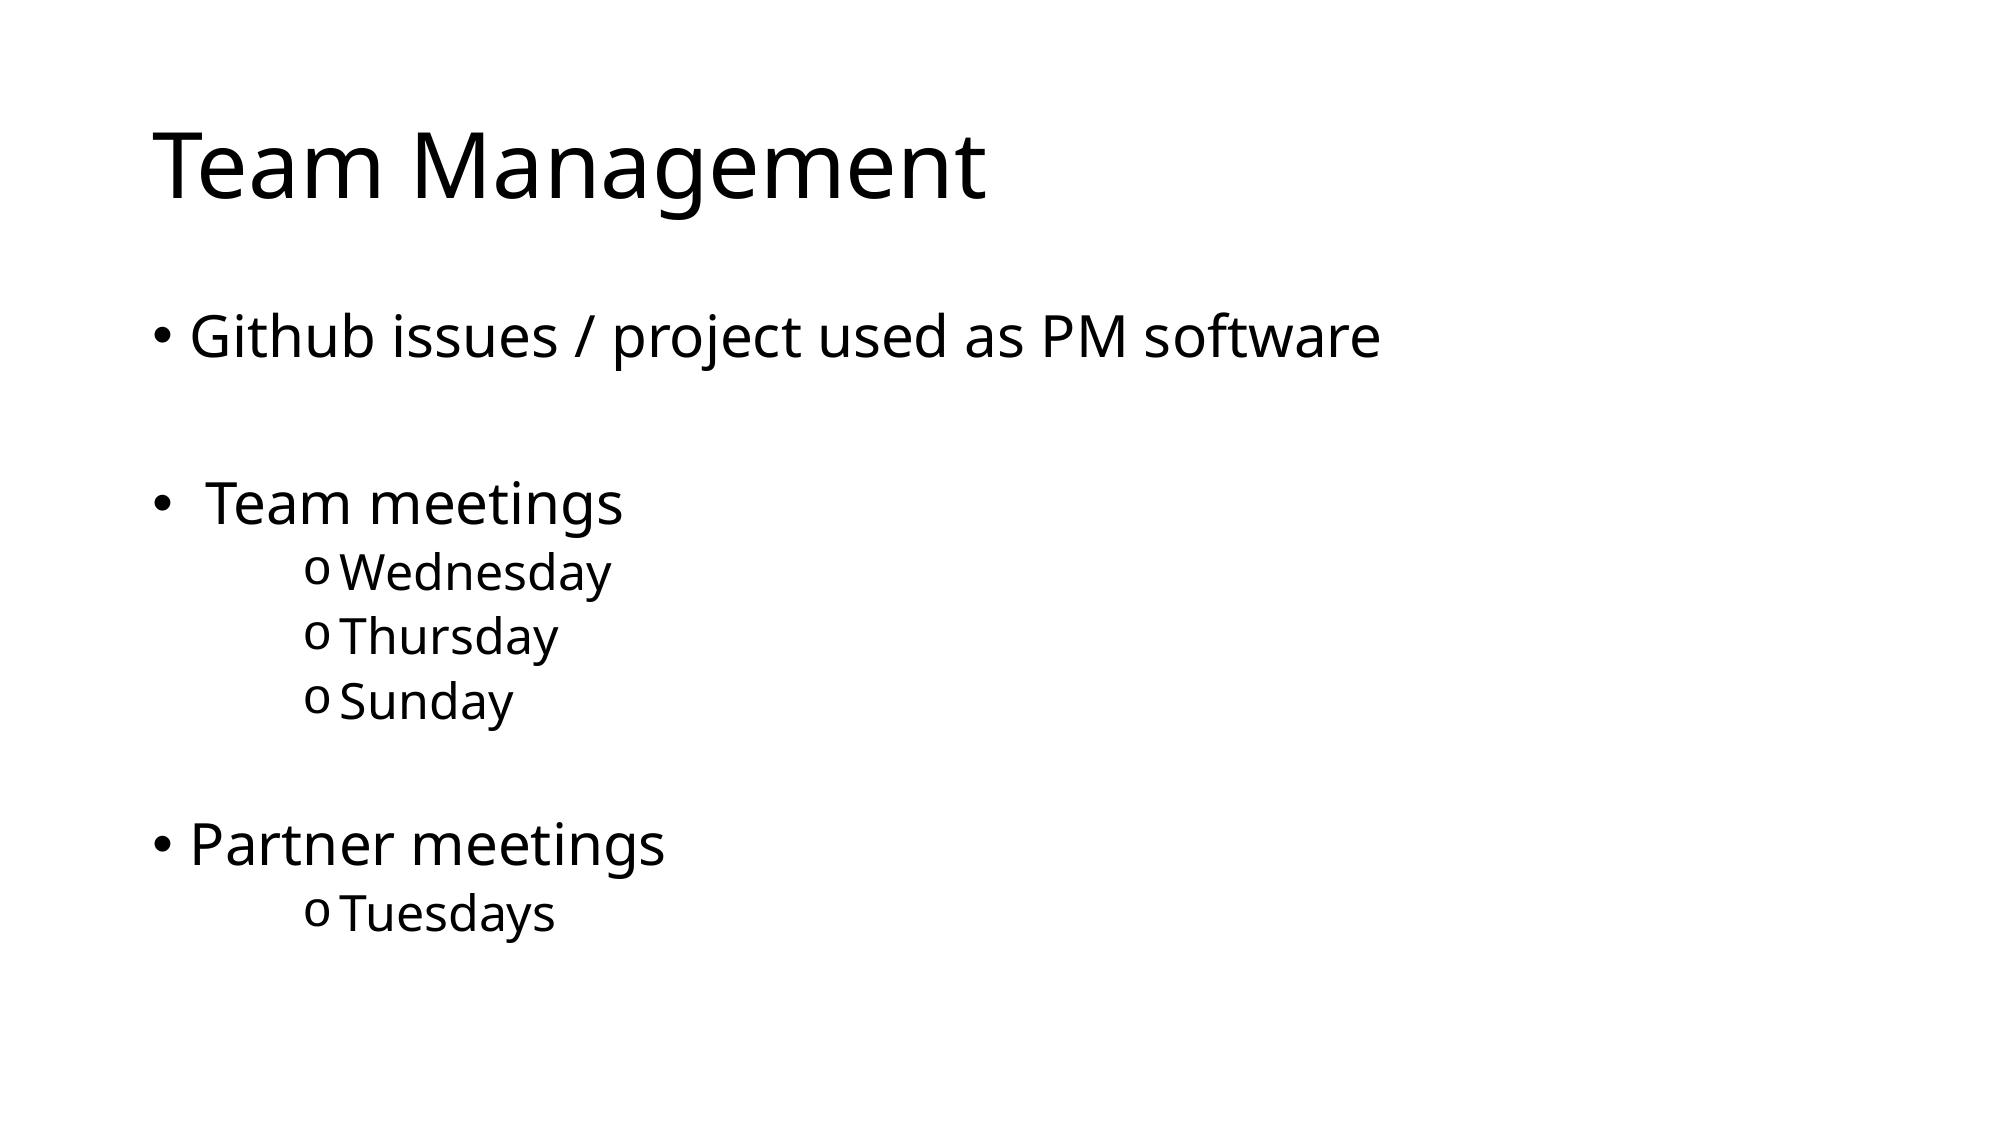

# Team Management
Github issues / project used as PM software
 Team meetings
Wednesday
Thursday
Sunday
Partner meetings
Tuesdays